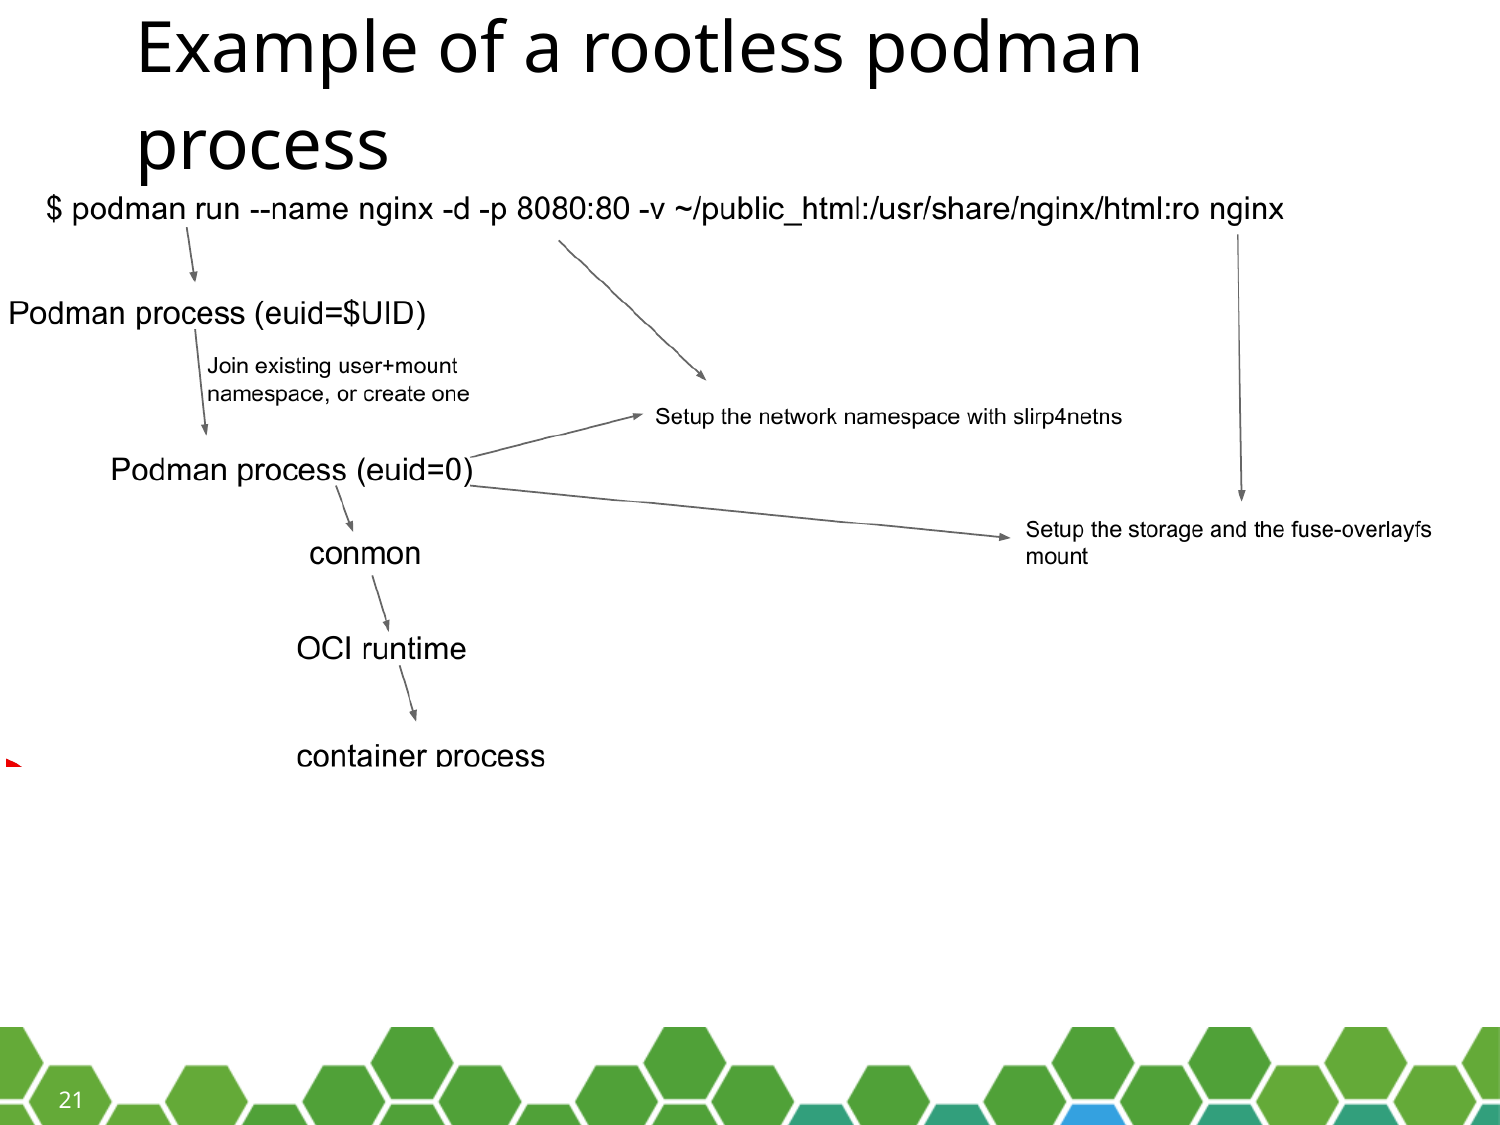

# Example of a rootless podman process